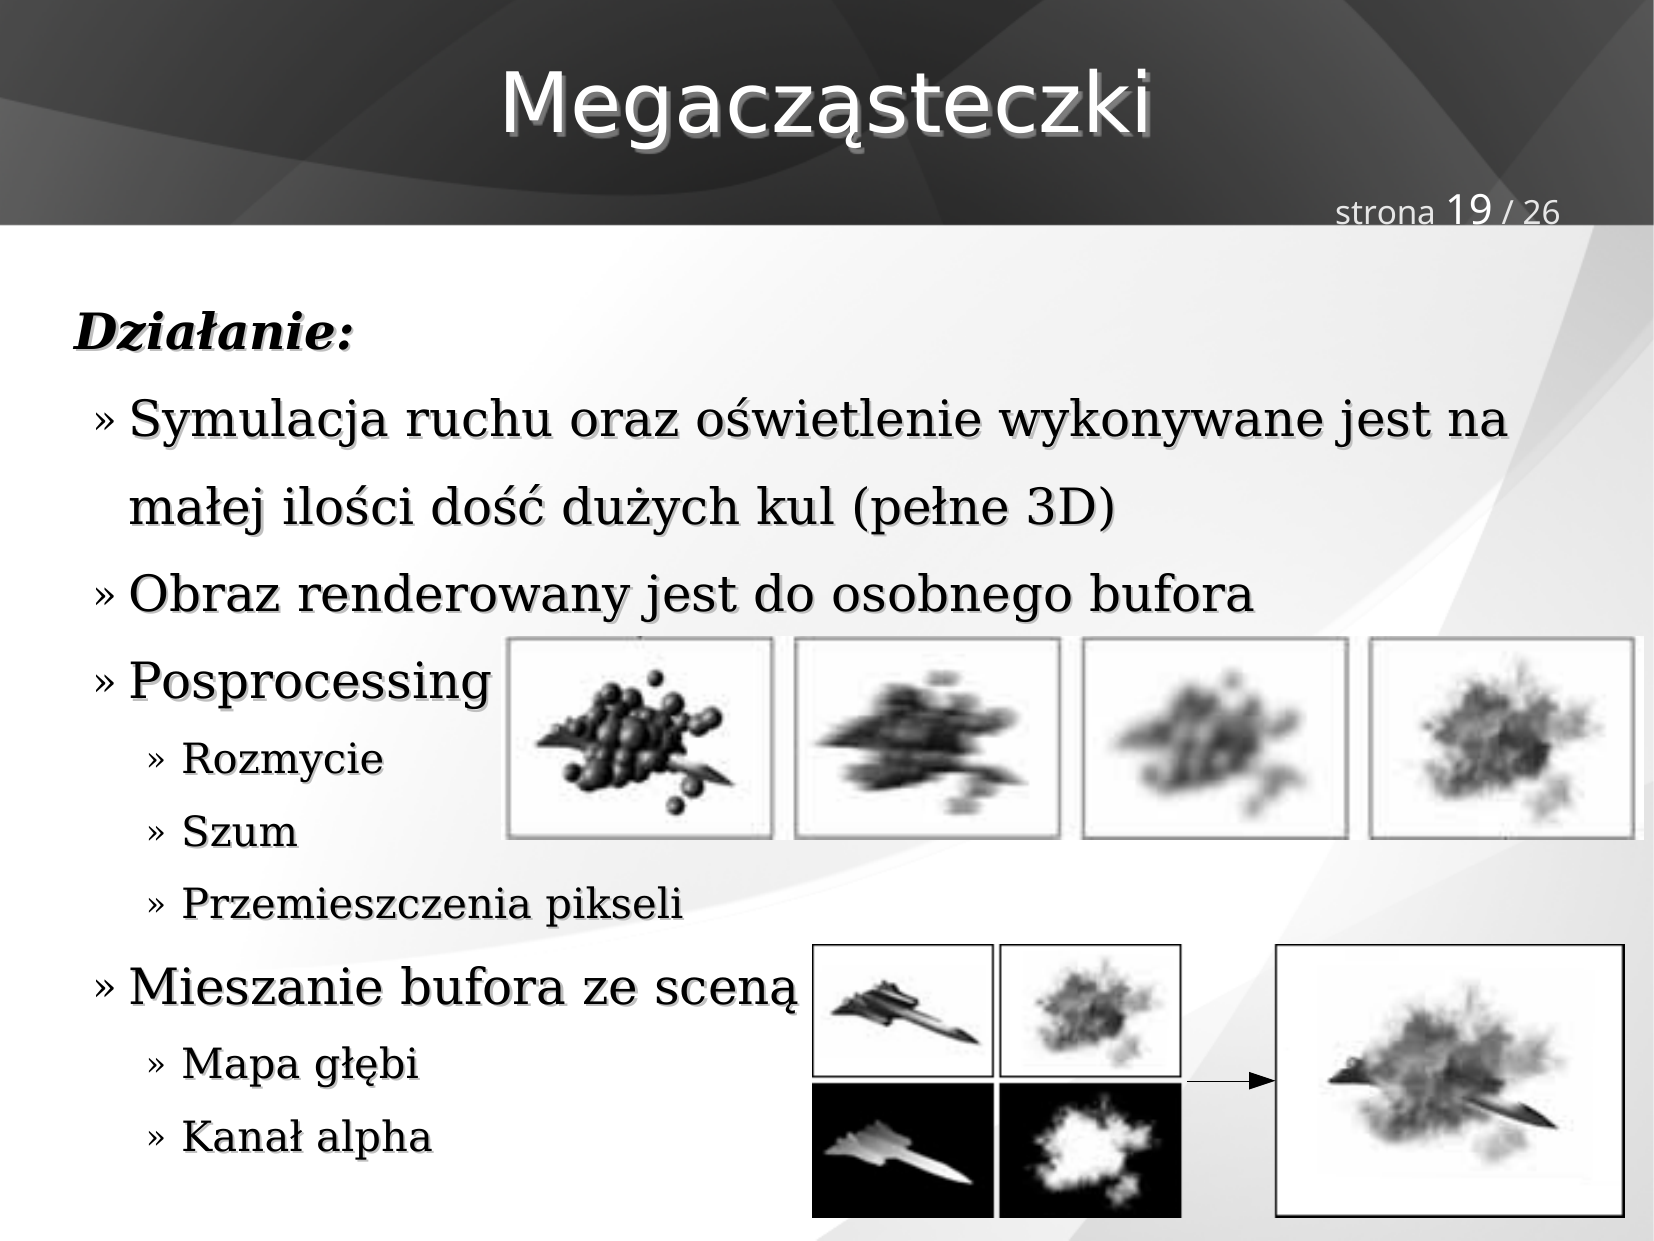

# Megacząsteczki
strona / 26
Działanie:
Symulacja ruchu oraz oświetlenie wykonywane jest na małej ilości dość dużych kul (pełne 3D)
Obraz renderowany jest do osobnego bufora
Posprocessing
Rozmycie
Szum
Przemieszczenia pikseli
Mieszanie bufora ze sceną
Mapa głębi
Kanał alpha